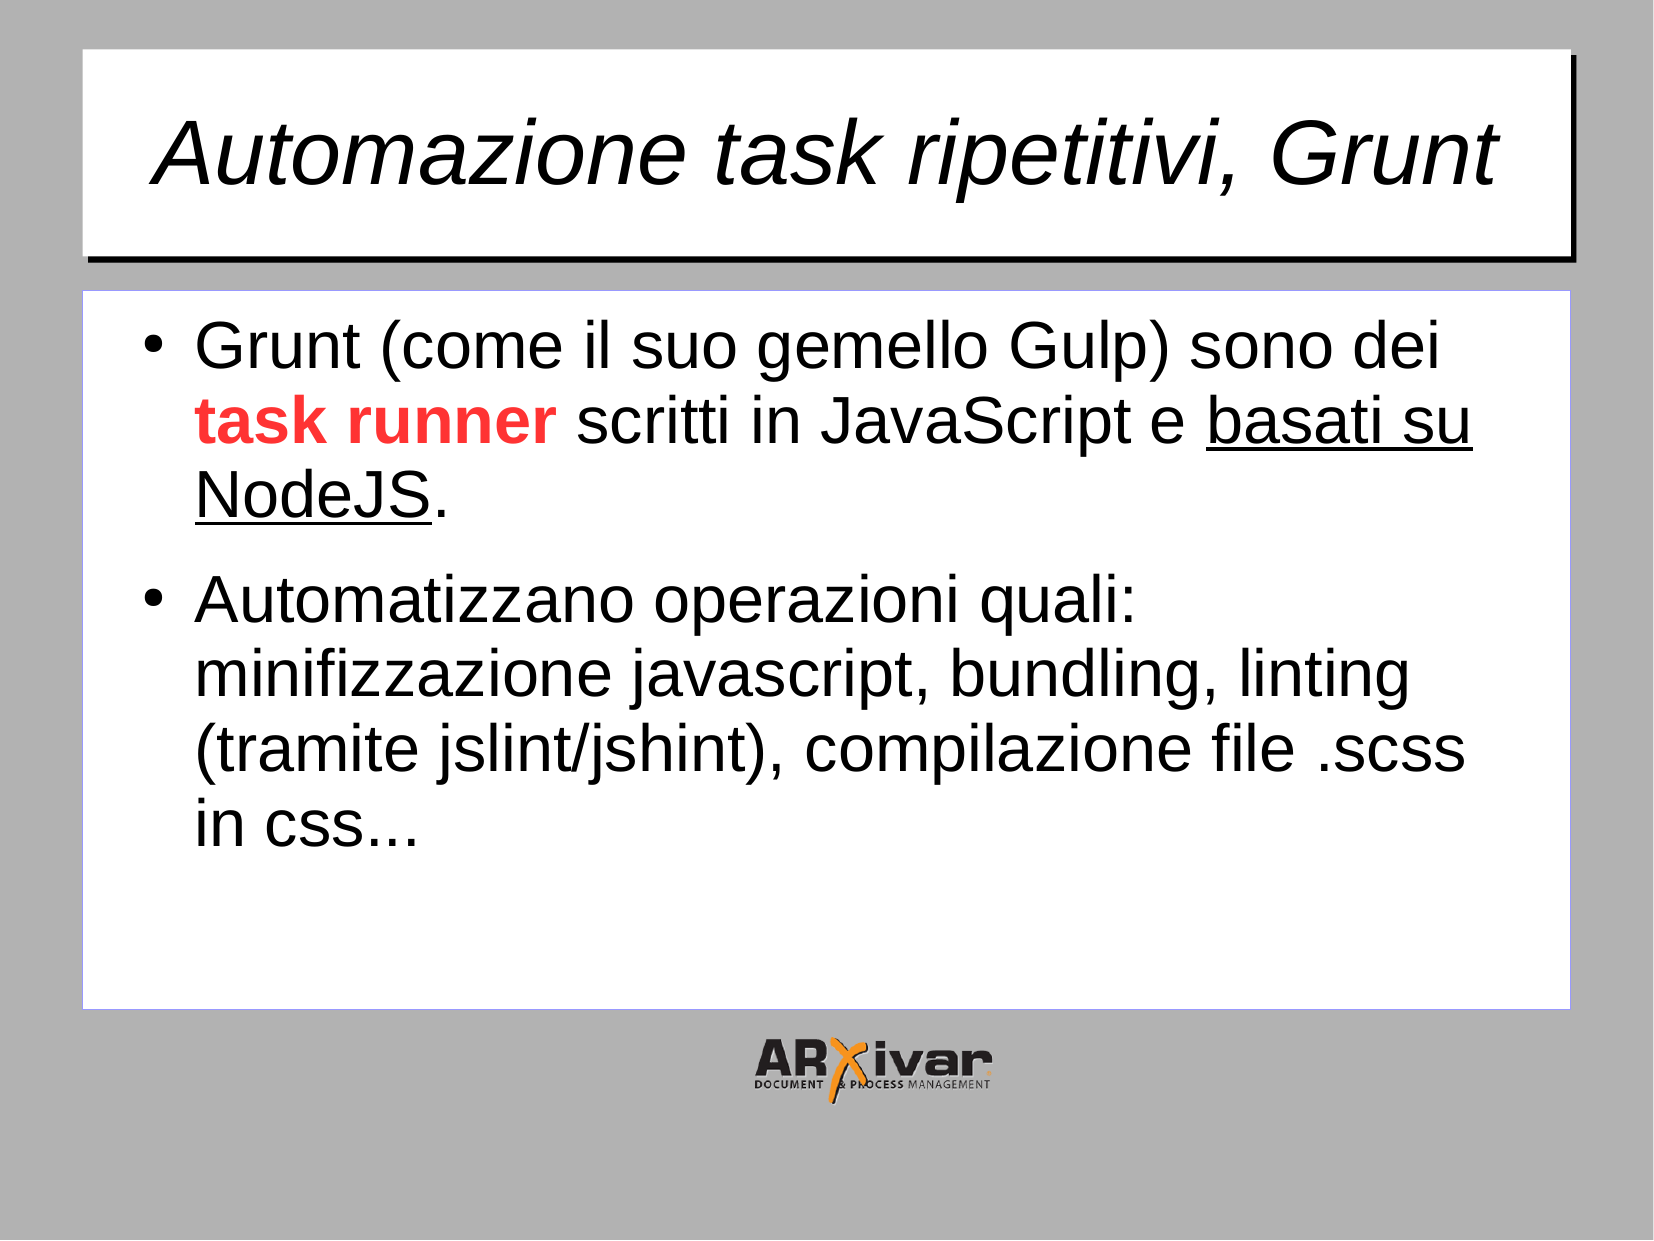

# Automazione task ripetitivi, Grunt
Grunt (come il suo gemello Gulp) sono dei task runner scritti in JavaScript e basati su NodeJS.
Automatizzano operazioni quali: minifizzazione javascript, bundling, linting (tramite jslint/jshint), compilazione file .scss in css...